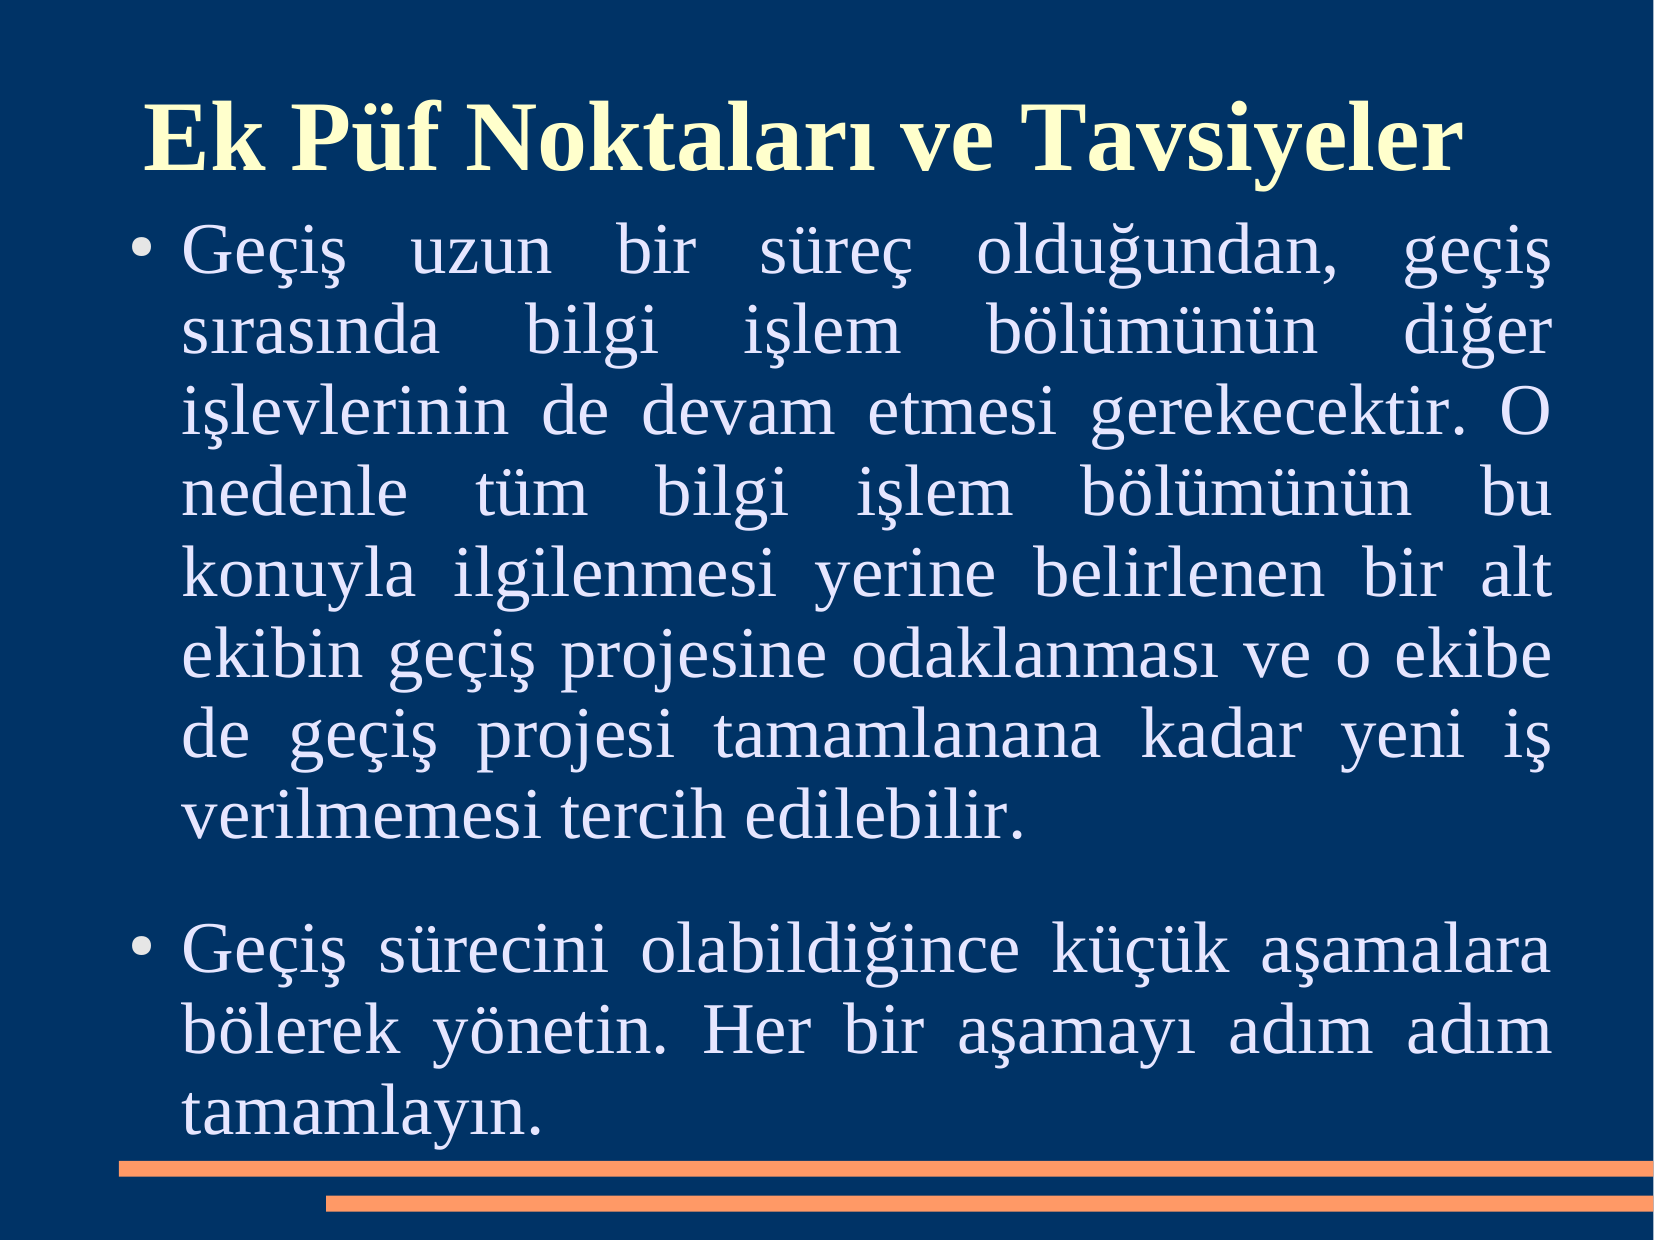

# Ek Püf Noktaları ve Tavsiyeler
Geçiş uzun bir süreç olduğundan, geçiş sırasında bilgi işlem bölümünün diğer işlevlerinin de devam etmesi gerekecektir. O nedenle tüm bilgi işlem bölümünün bu konuyla ilgilenmesi yerine belirlenen bir alt ekibin geçiş projesine odaklanması ve o ekibe de geçiş projesi tamamlanana kadar yeni iş verilmemesi tercih edilebilir.
Geçiş sürecini olabildiğince küçük aşamalara bölerek yönetin. Her bir aşamayı adım adım tamamlayın.